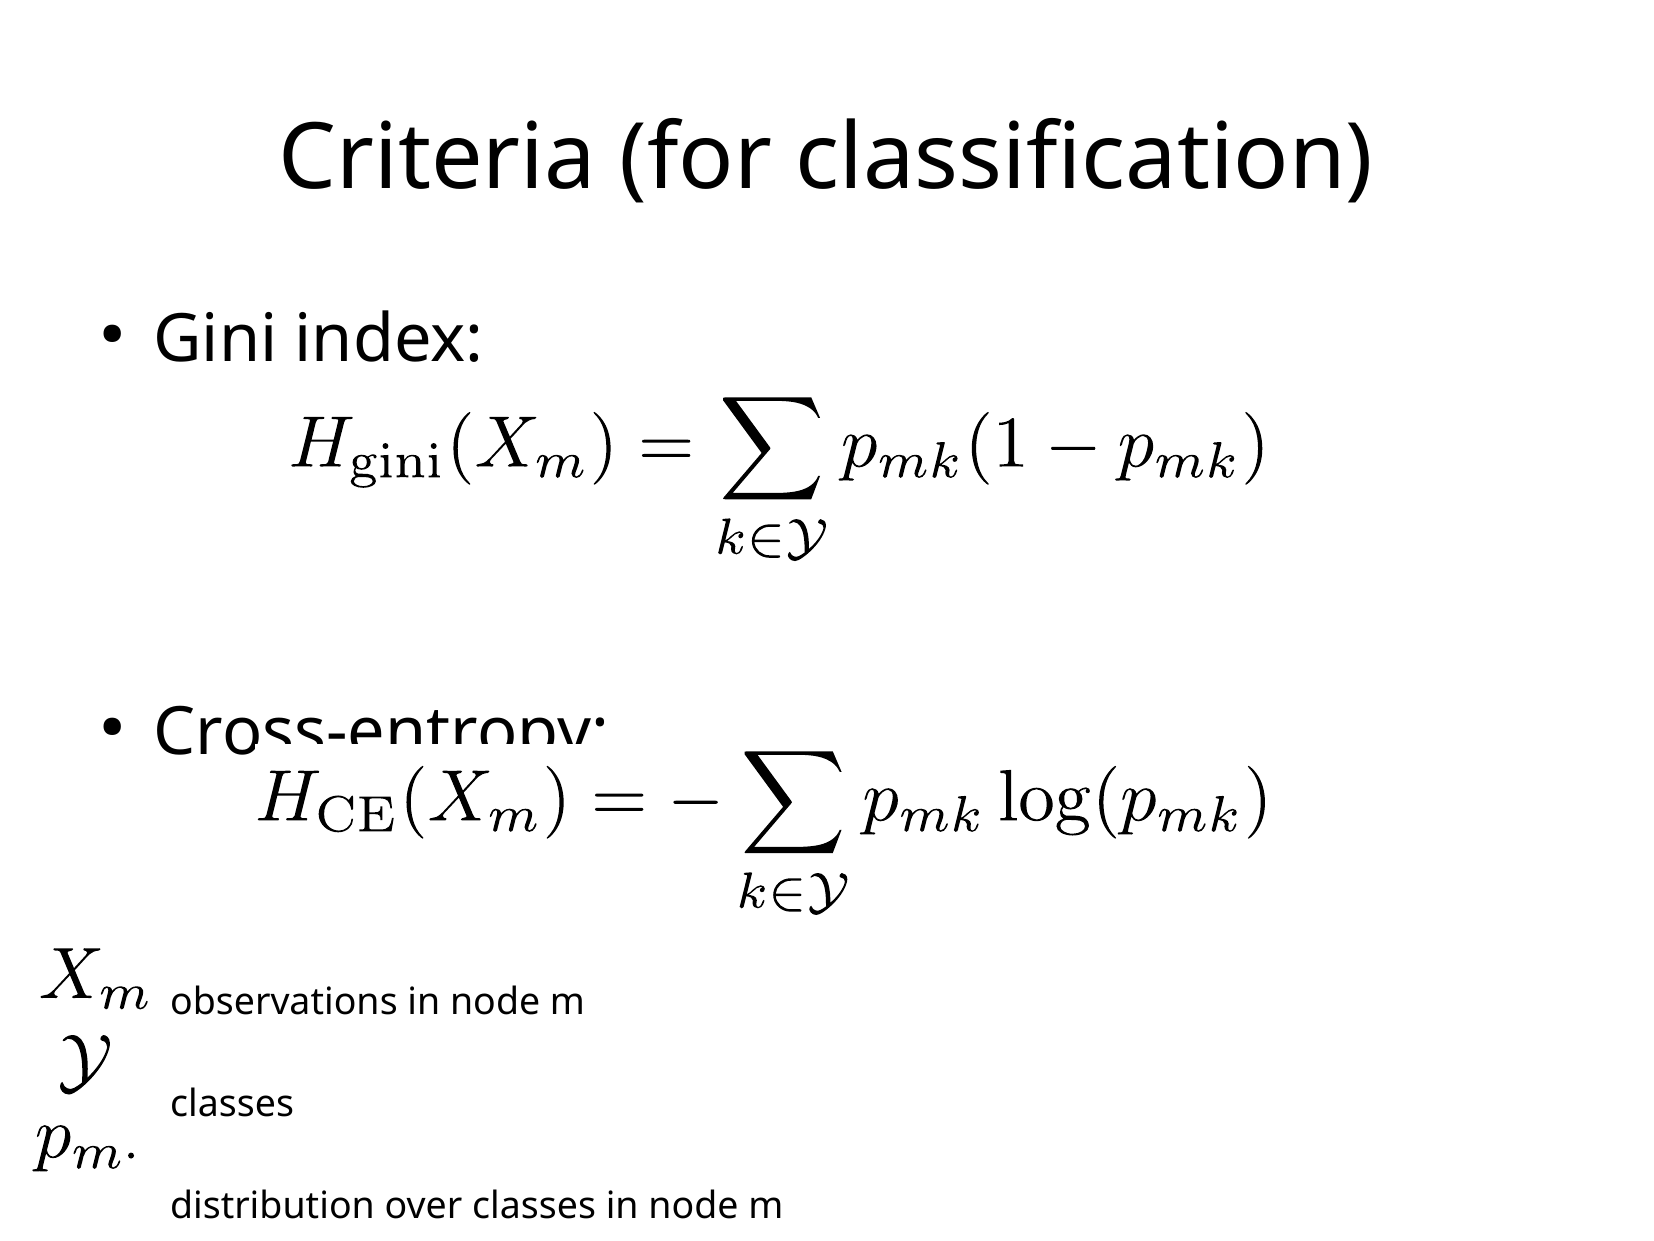

# Criteria (for classification)
Gini index:
Cross-entropy:
observations in node m
classes
distribution over classes in node m